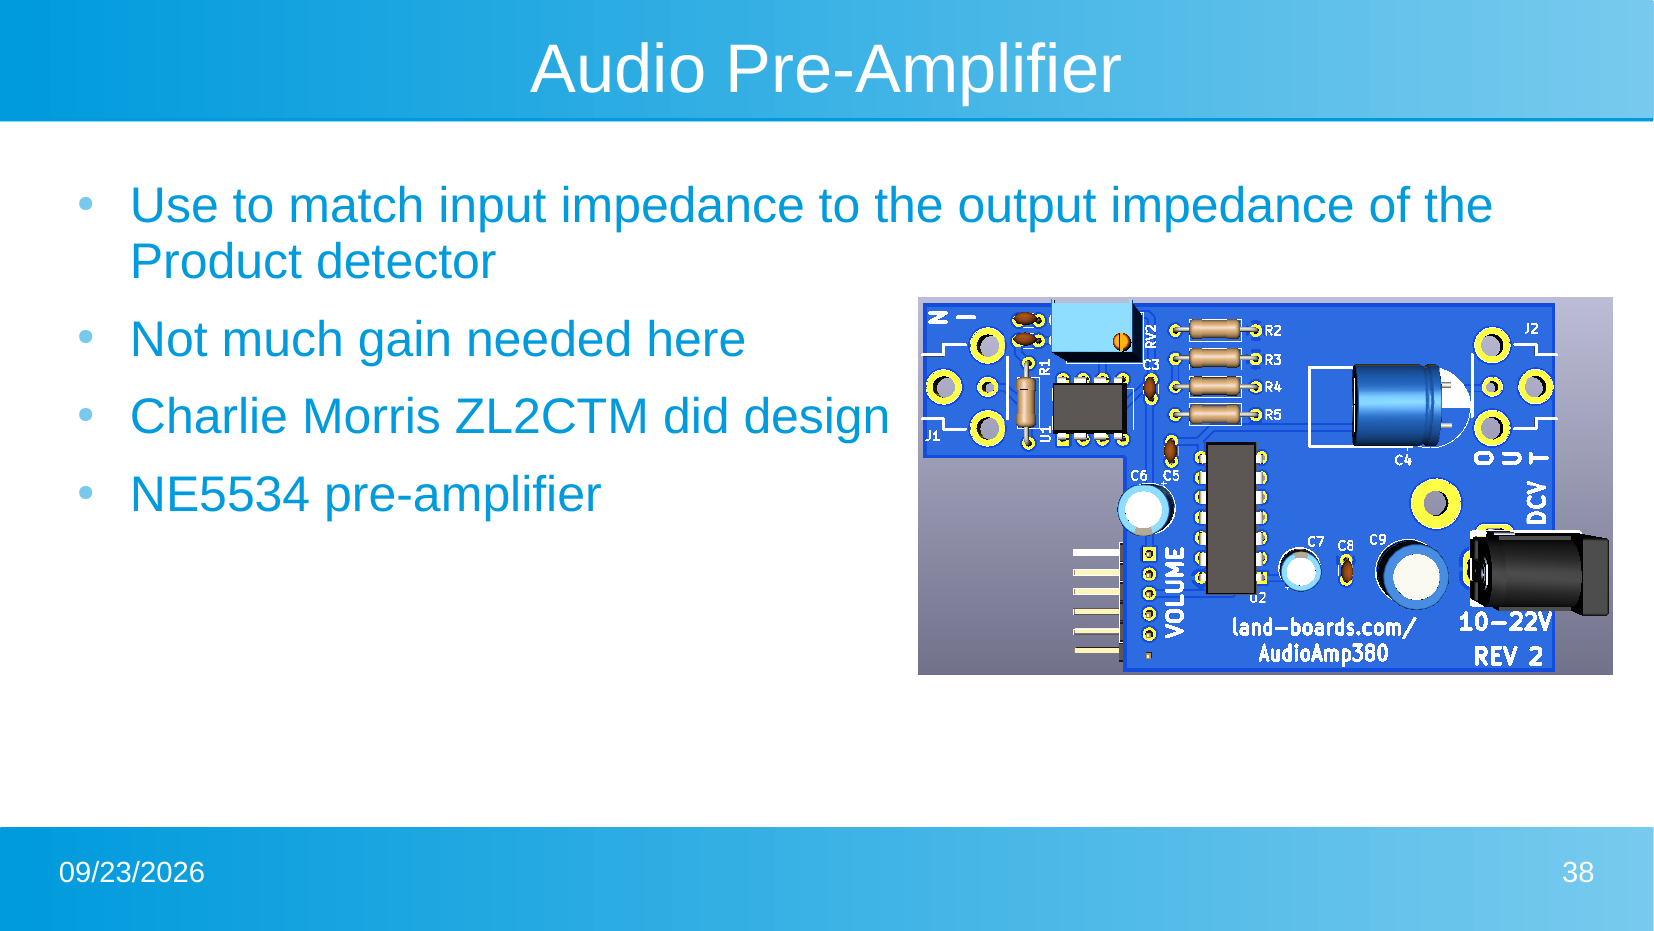

# Audio Pre-Amplifier
Use to match input impedance to the output impedance of the Product detector
Not much gain needed here
Charlie Morris ZL2CTM did design
NE5534 pre-amplifier
38